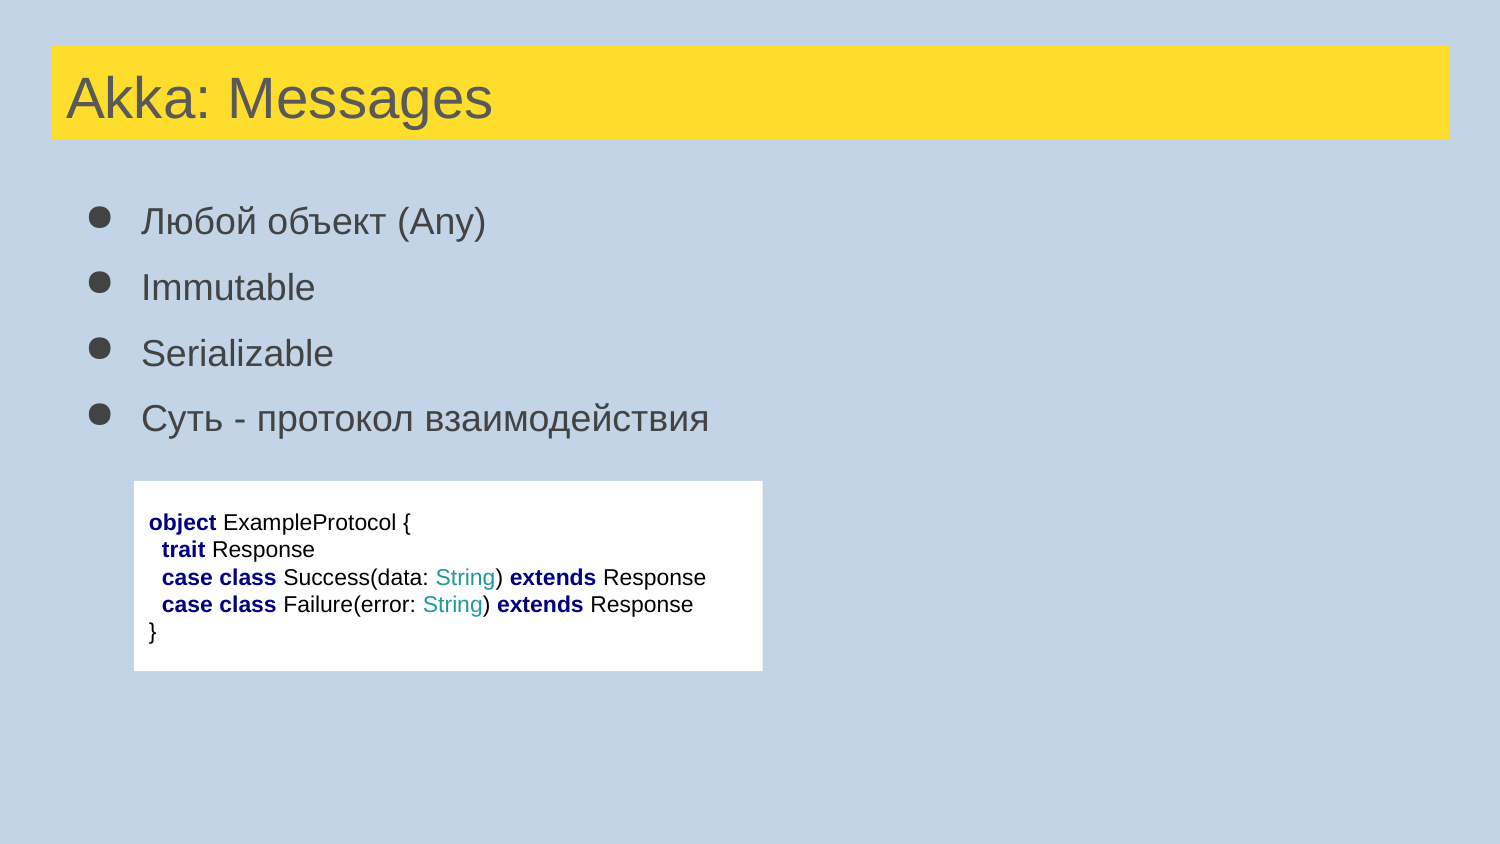

# Akka: Messages
Любой объект (Any)
Immutable
Serializable
Суть - протокол взаимодействия
object ExampleProtocol {
 trait Response
 case class Success(data: String) extends Response
 case class Failure(error: String) extends Response
}